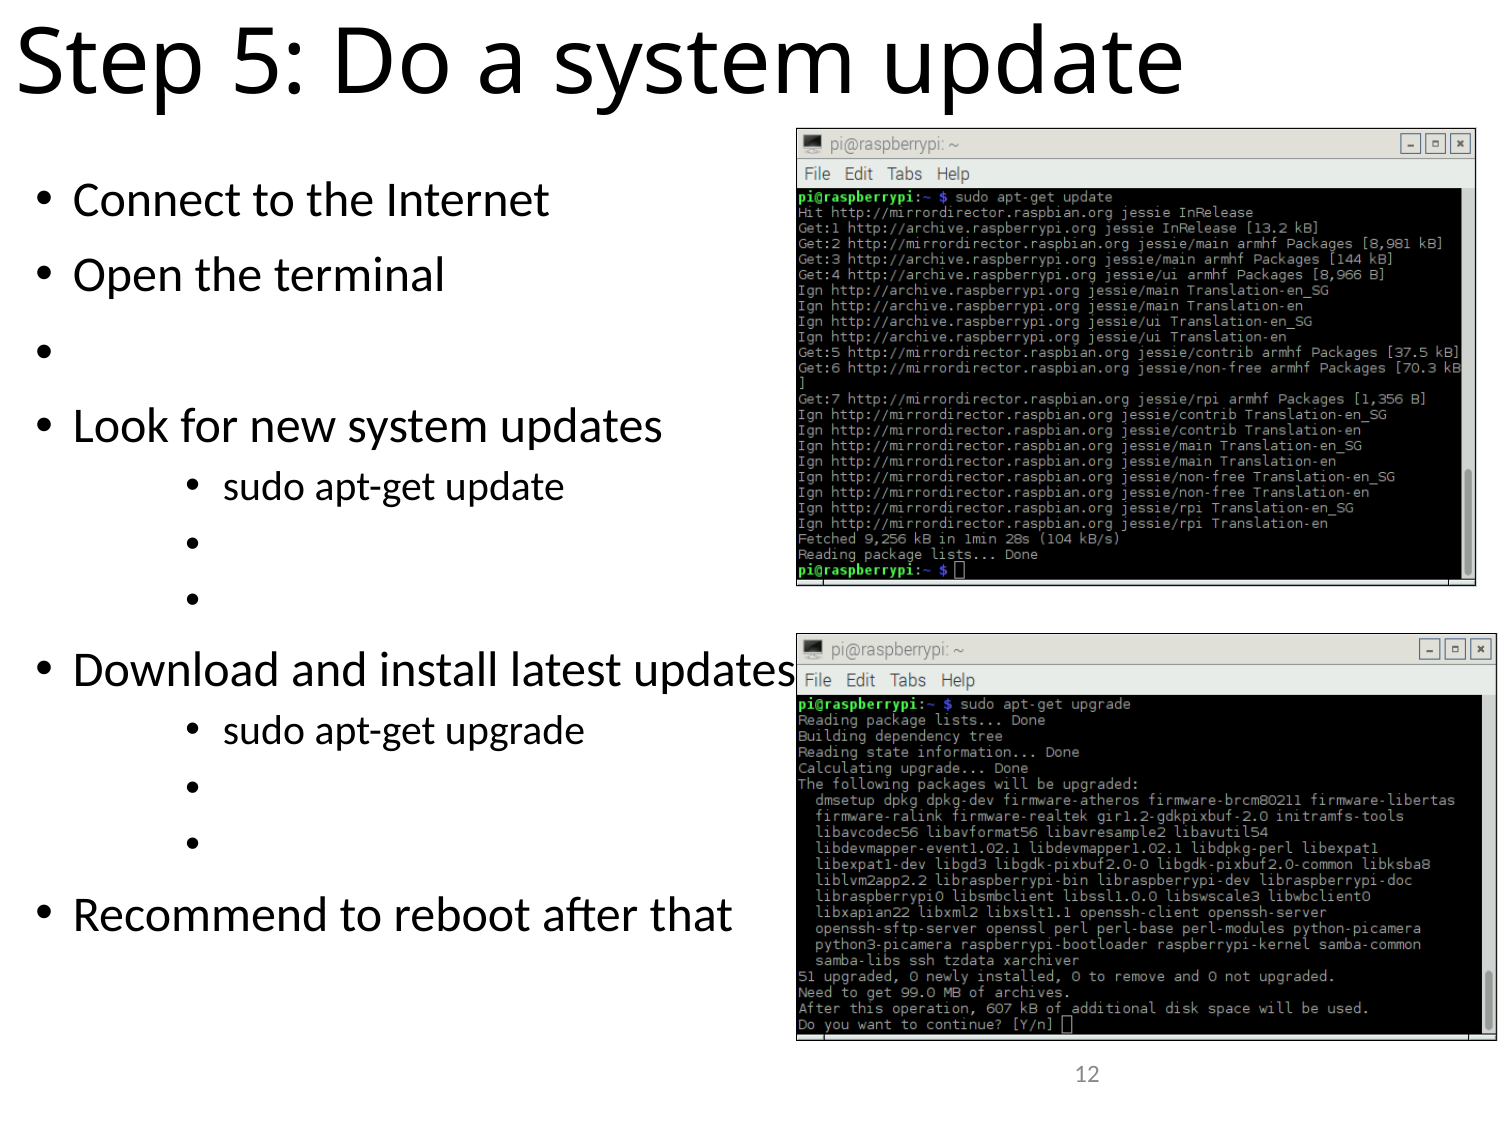

# Step 5: Do a system update
Connect to the Internet
Open the terminal
Look for new system updates
sudo apt-get update
Download and install latest updates
sudo apt-get upgrade
Recommend to reboot after that